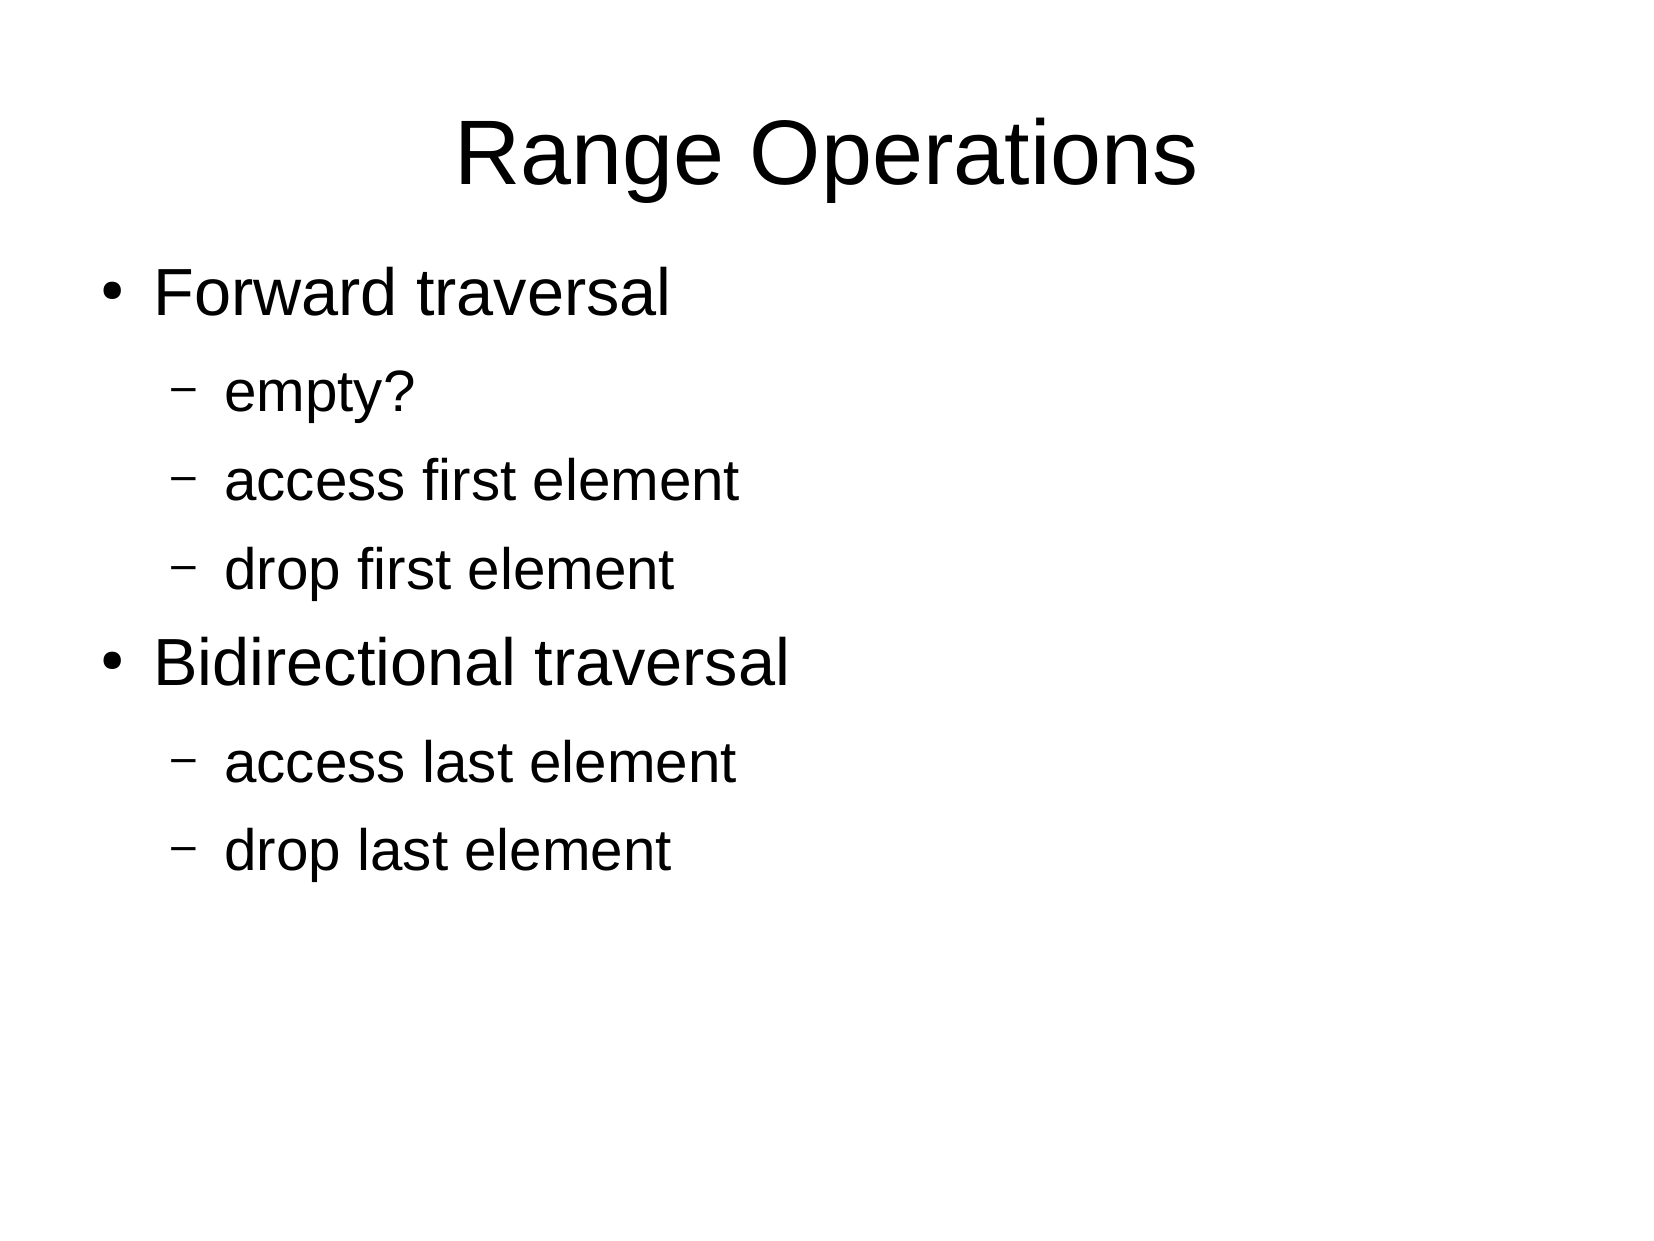

# Range Operations
Forward traversal
empty?
access first element
drop first element
Bidirectional traversal
access last element
drop last element